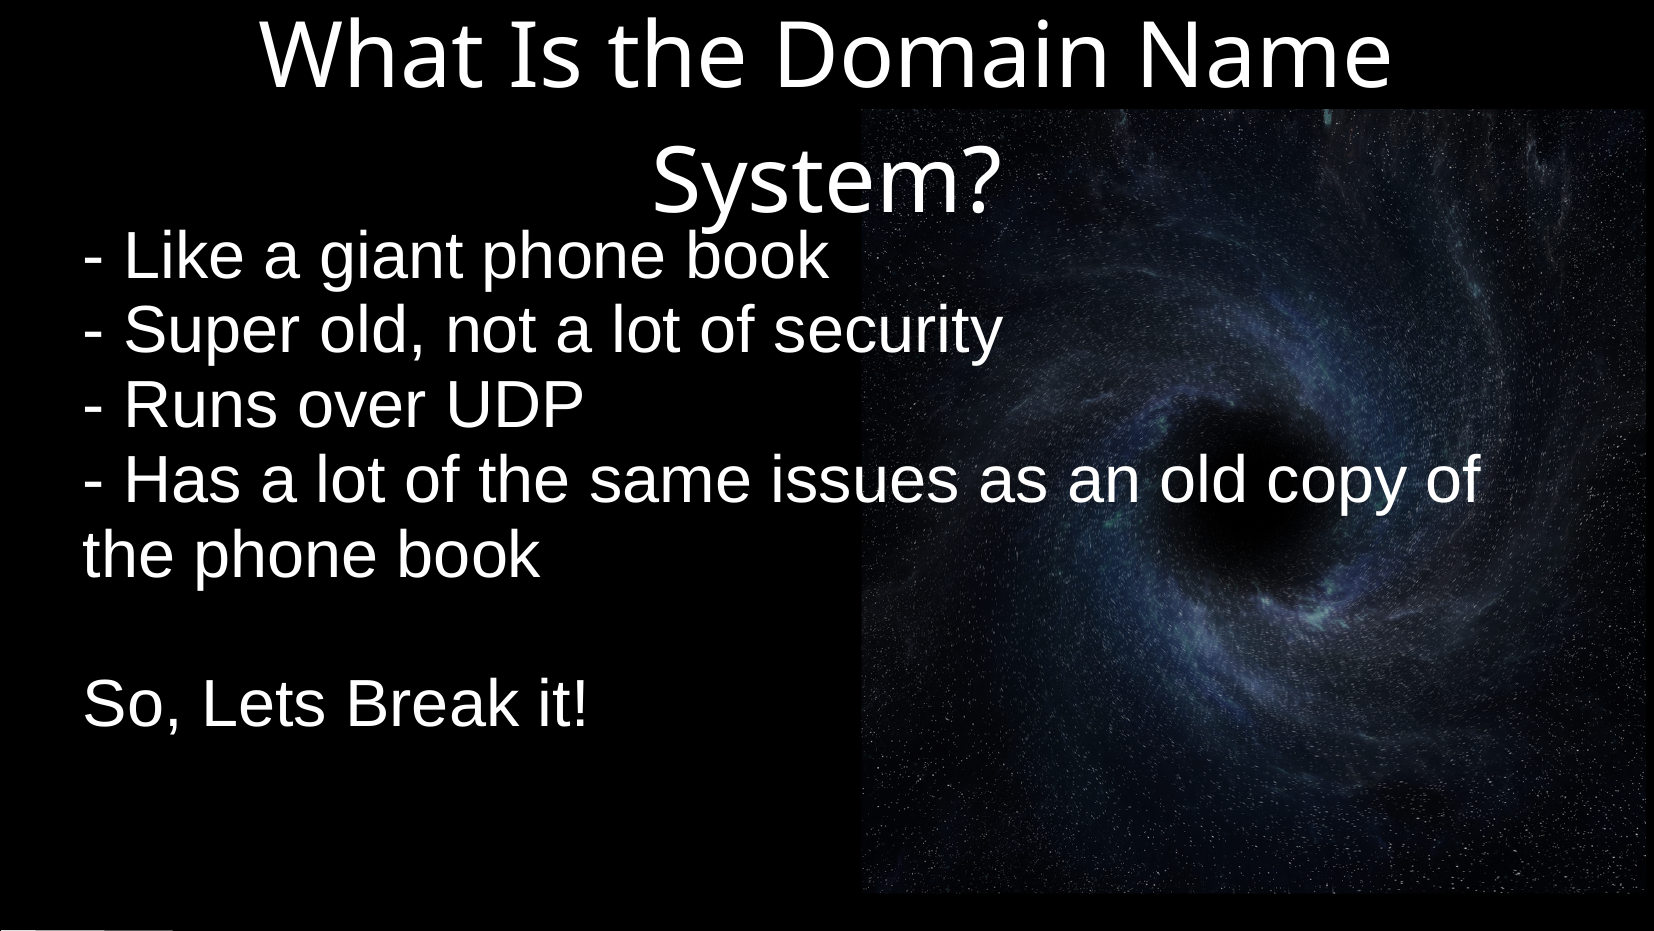

# What Is the Domain Name System?
- Like a giant phone book
- Super old, not a lot of security
- Runs over UDP
- Has a lot of the same issues as an old copy of the phone book
So, Lets Break it!